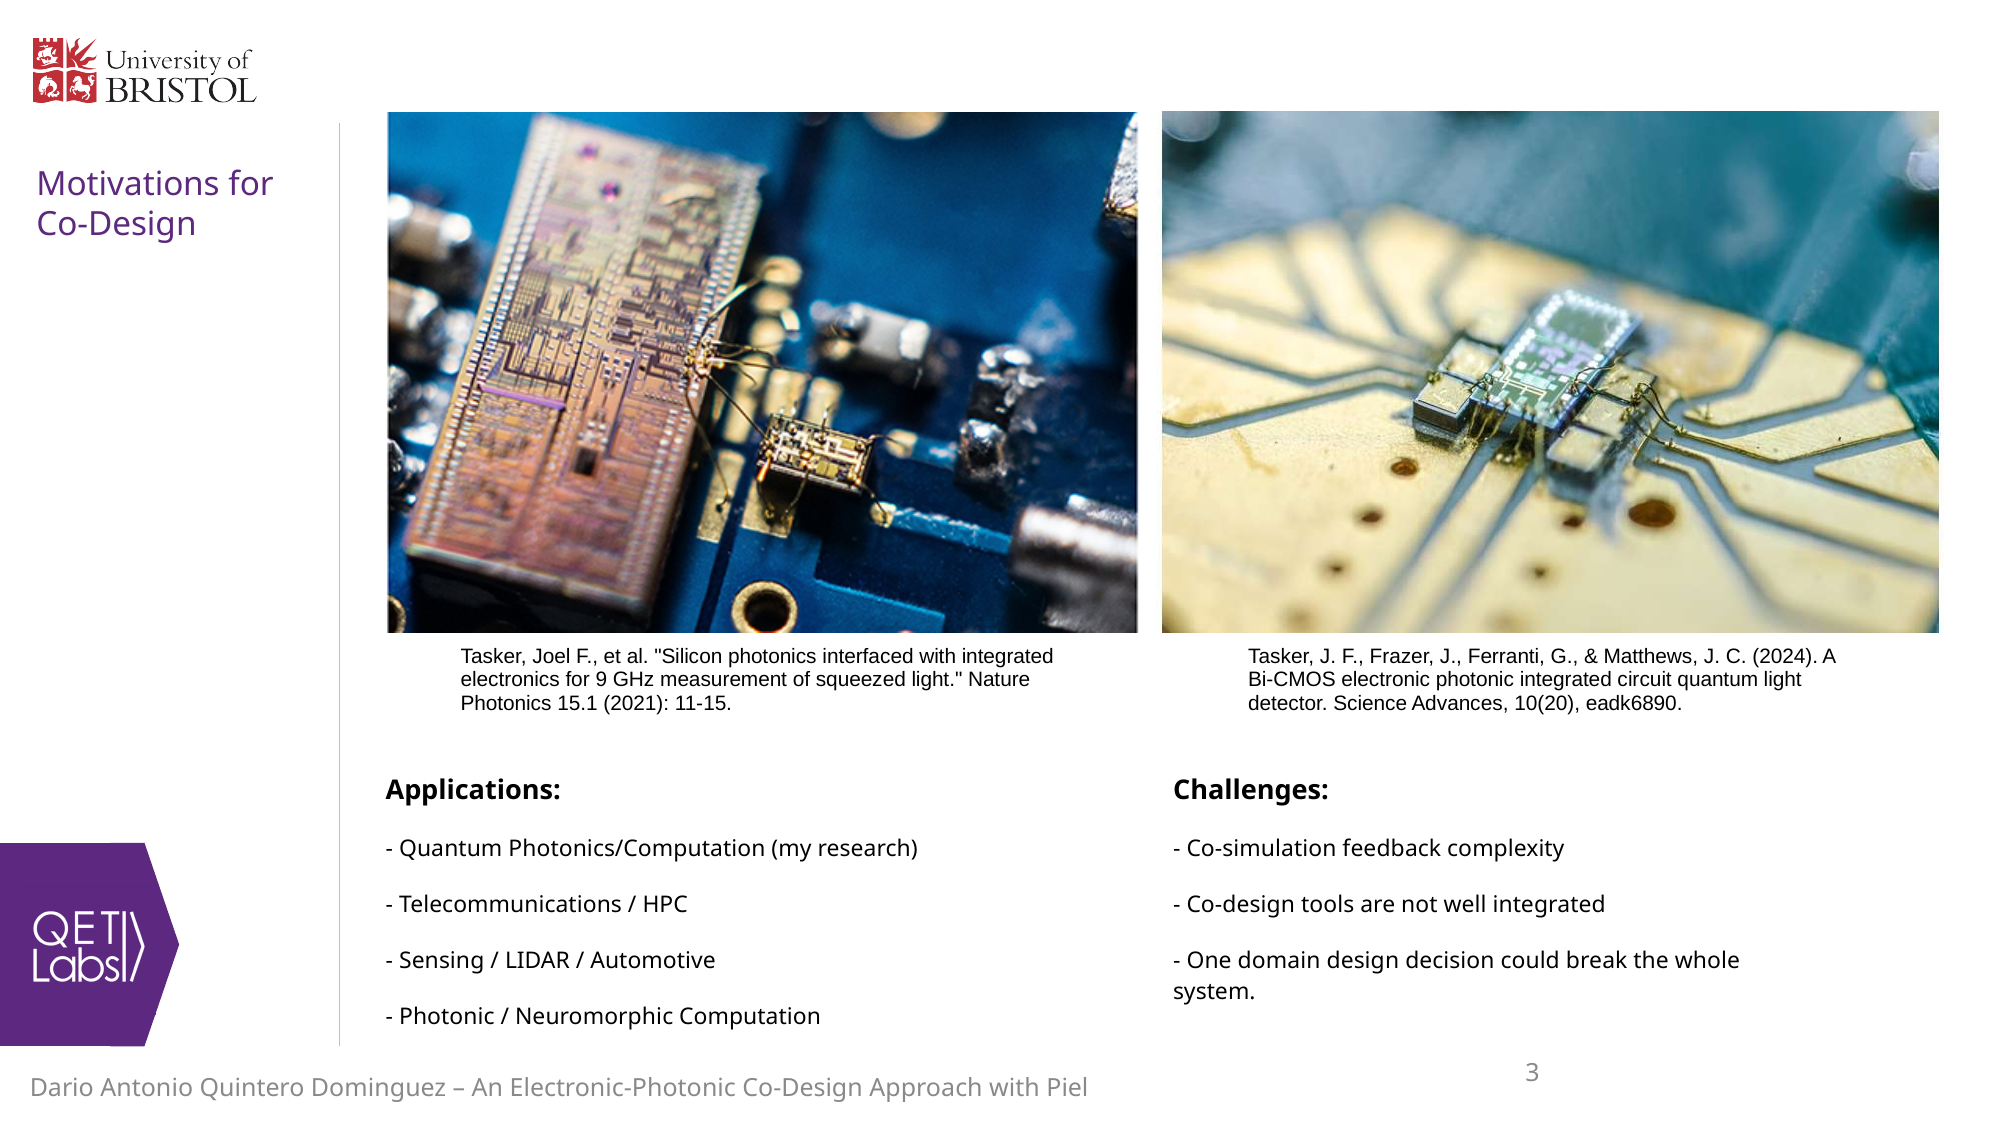

Motivations for Co-Design
Tasker, Joel F., et al. "Silicon photonics interfaced with integrated electronics for 9 GHz measurement of squeezed light." Nature Photonics 15.1 (2021): 11-15.
Tasker, J. F., Frazer, J., Ferranti, G., & Matthews, J. C. (2024). A Bi-CMOS electronic photonic integrated circuit quantum light detector. Science Advances, 10(20), eadk6890.
Applications:
- Quantum Photonics/Computation (my research)
- Telecommunications / HPC
- Sensing / LIDAR / Automotive
- Photonic / Neuromorphic Computation
Challenges:
- Co-simulation feedback complexity
- Co-design tools are not well integrated
- One domain design decision could break the whole system.
Dario Antonio Quintero Dominguez – An Electronic-Photonic Co-Design Approach with Piel